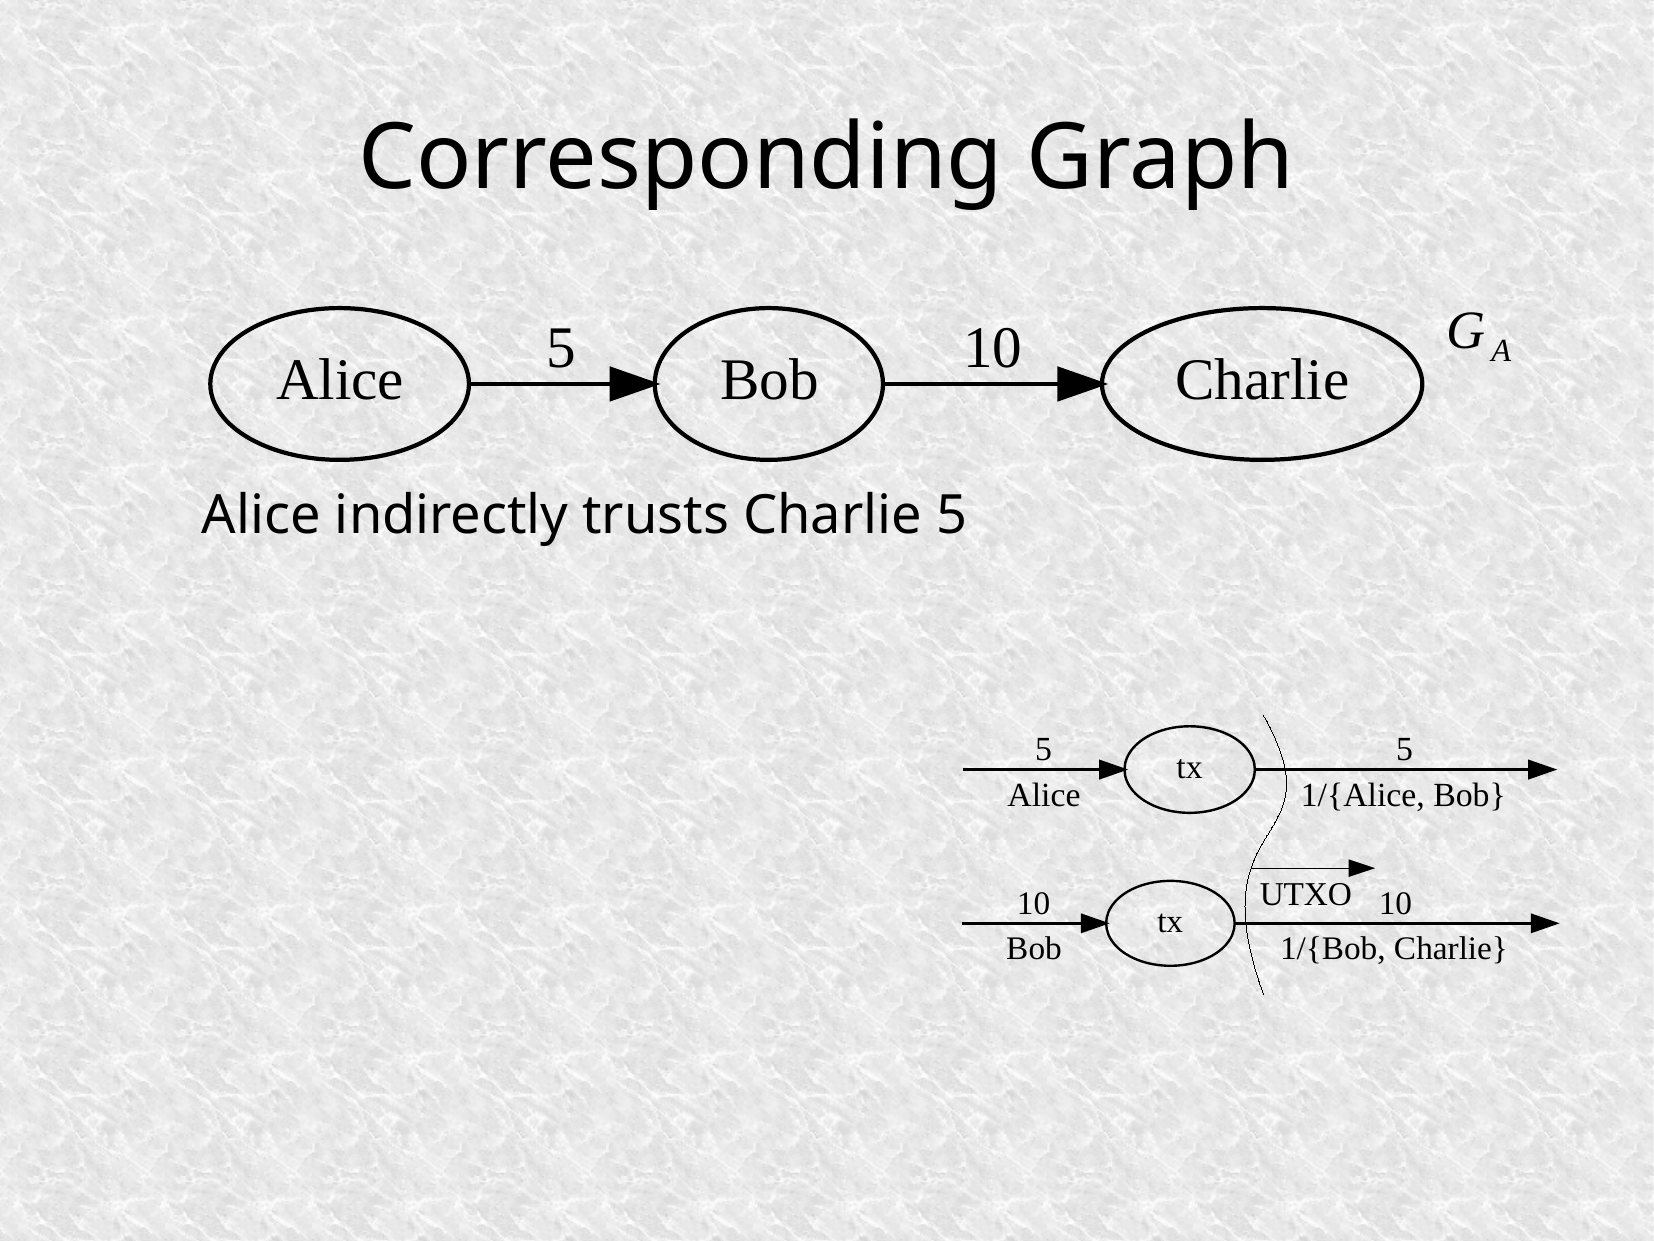

# Corresponding Graph
Alice indirectly trusts Charlie 5
UTXO